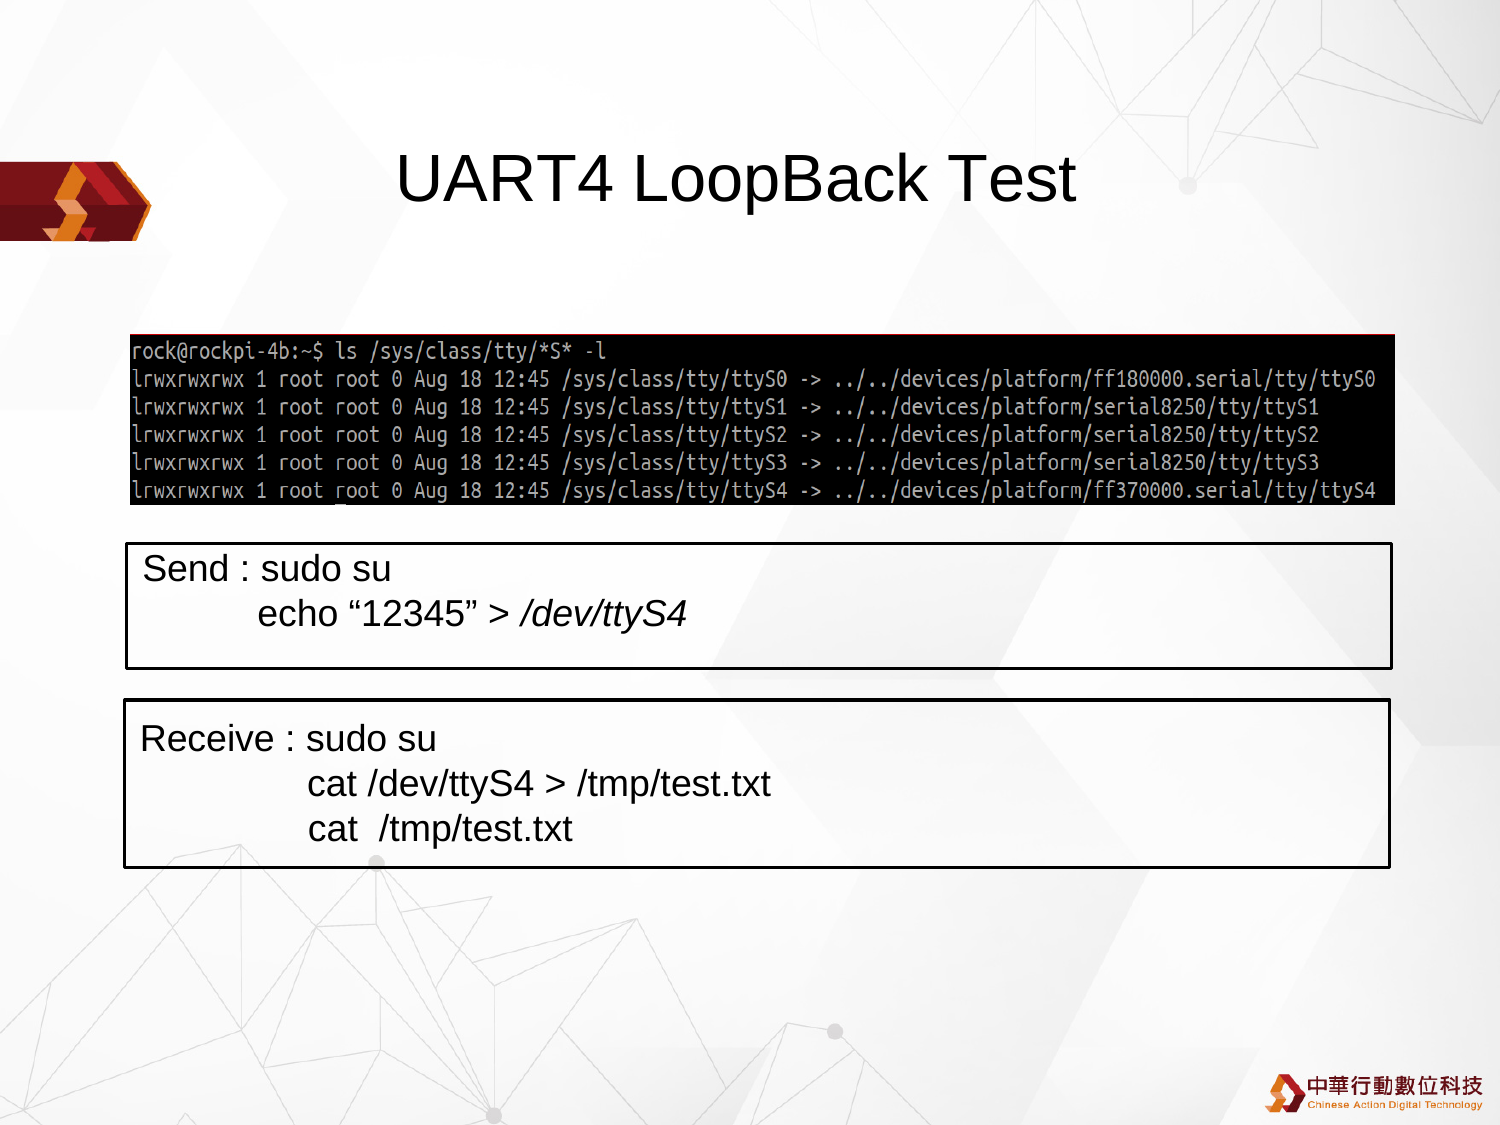

# UART4 LoopBack Test
Send : sudo su
 echo “12345” > /dev/ttyS4
Receive : sudo su
 cat /dev/ttyS4 > /tmp/test.txt
 cat /tmp/test.txt